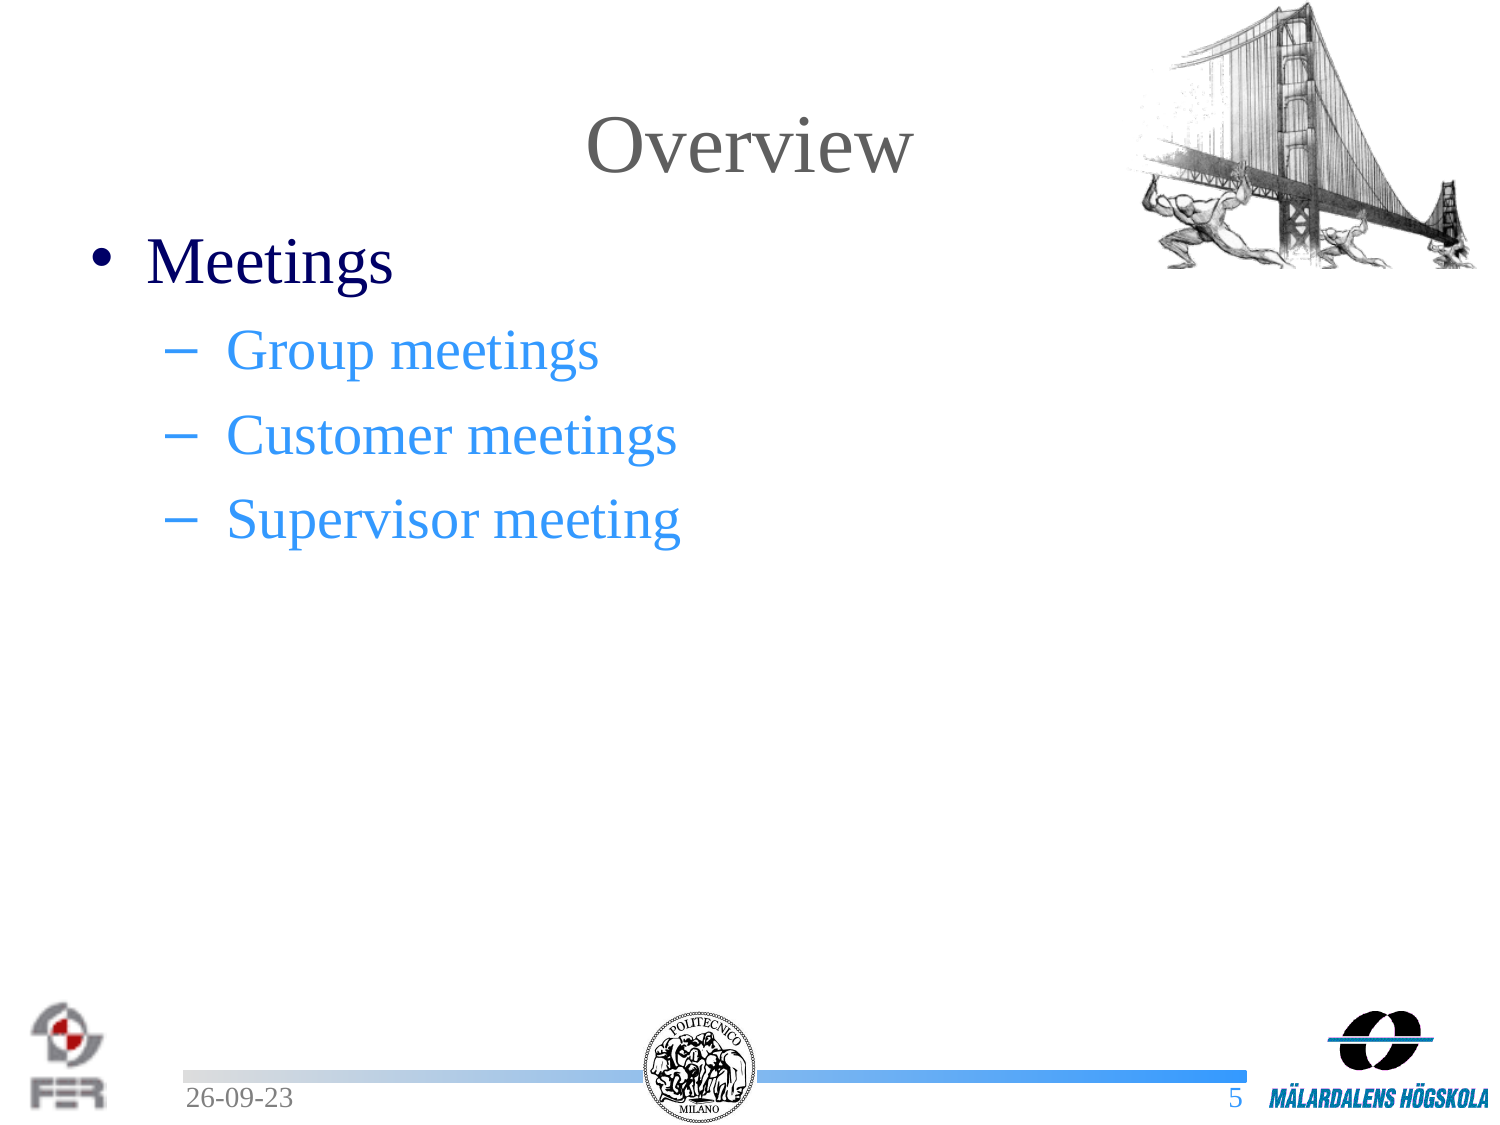

# Overview
Meetings
 Group meetings
 Customer meetings
 Supervisor meeting
26-08-21